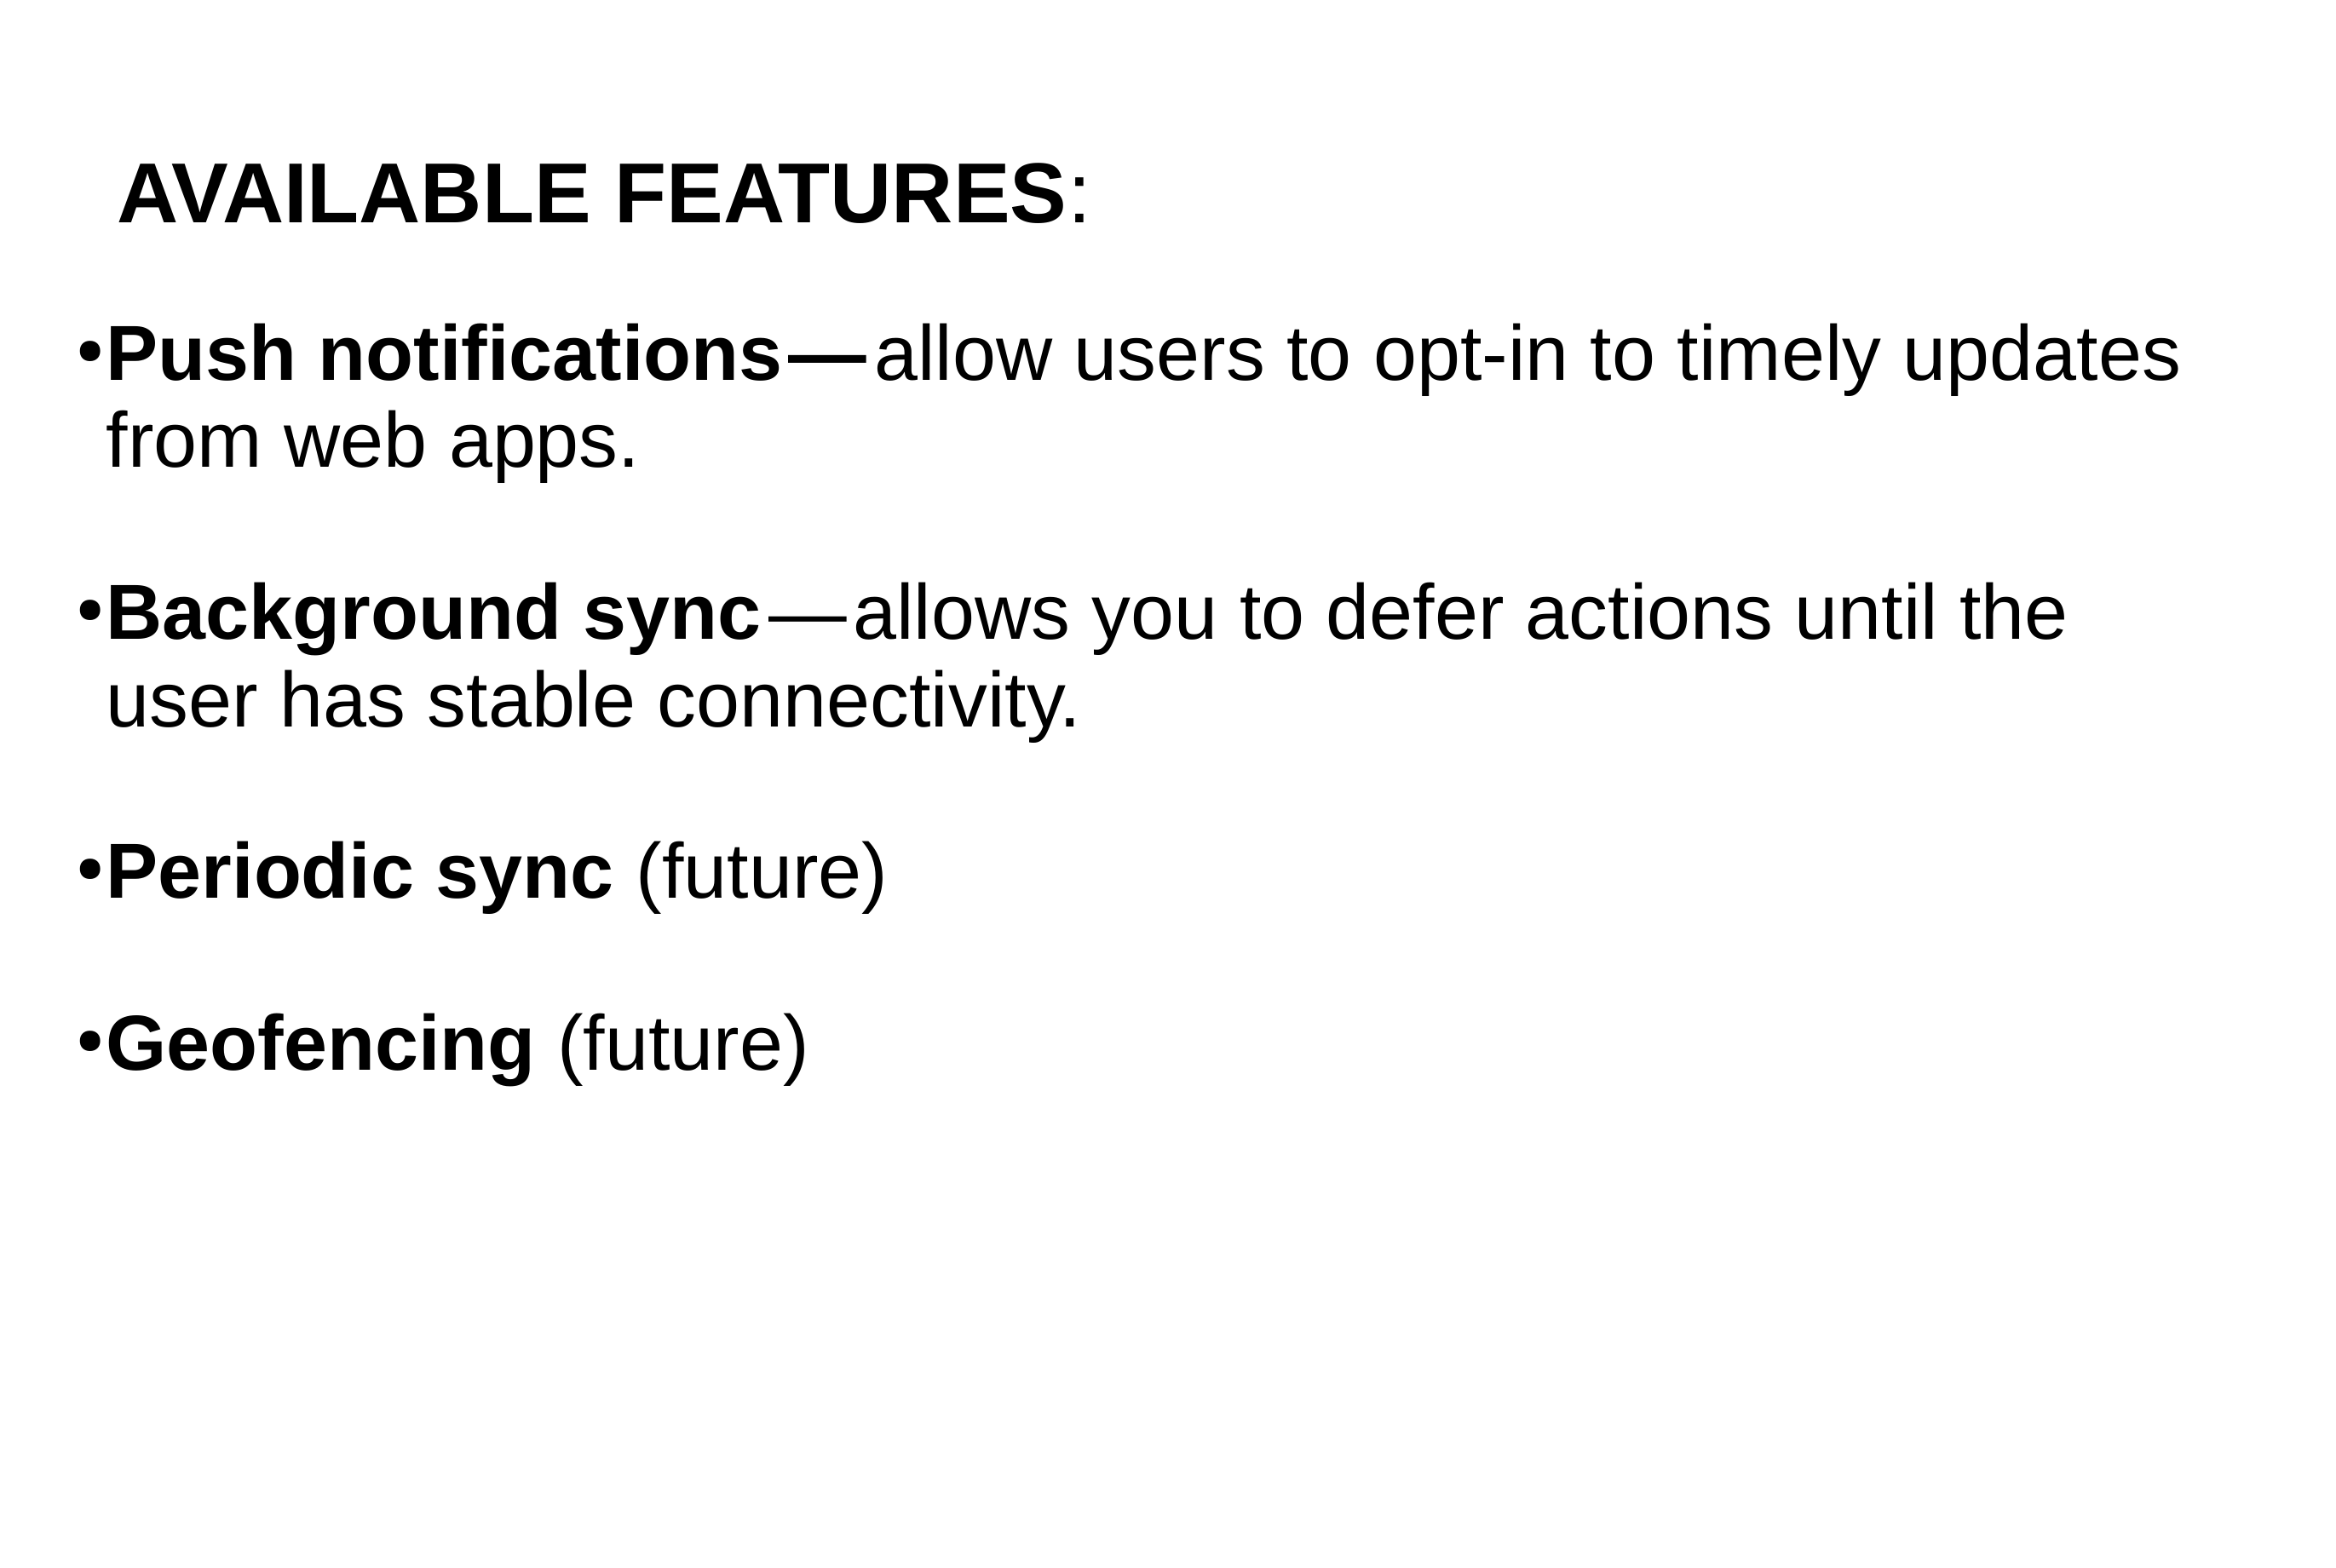

# AVAILABLE FEATURES:
Push notifications — allow users to opt-in to timely updates from web apps.
Background sync — allows you to defer actions until the user has stable connectivity.
Periodic sync (future)
Geofencing (future)